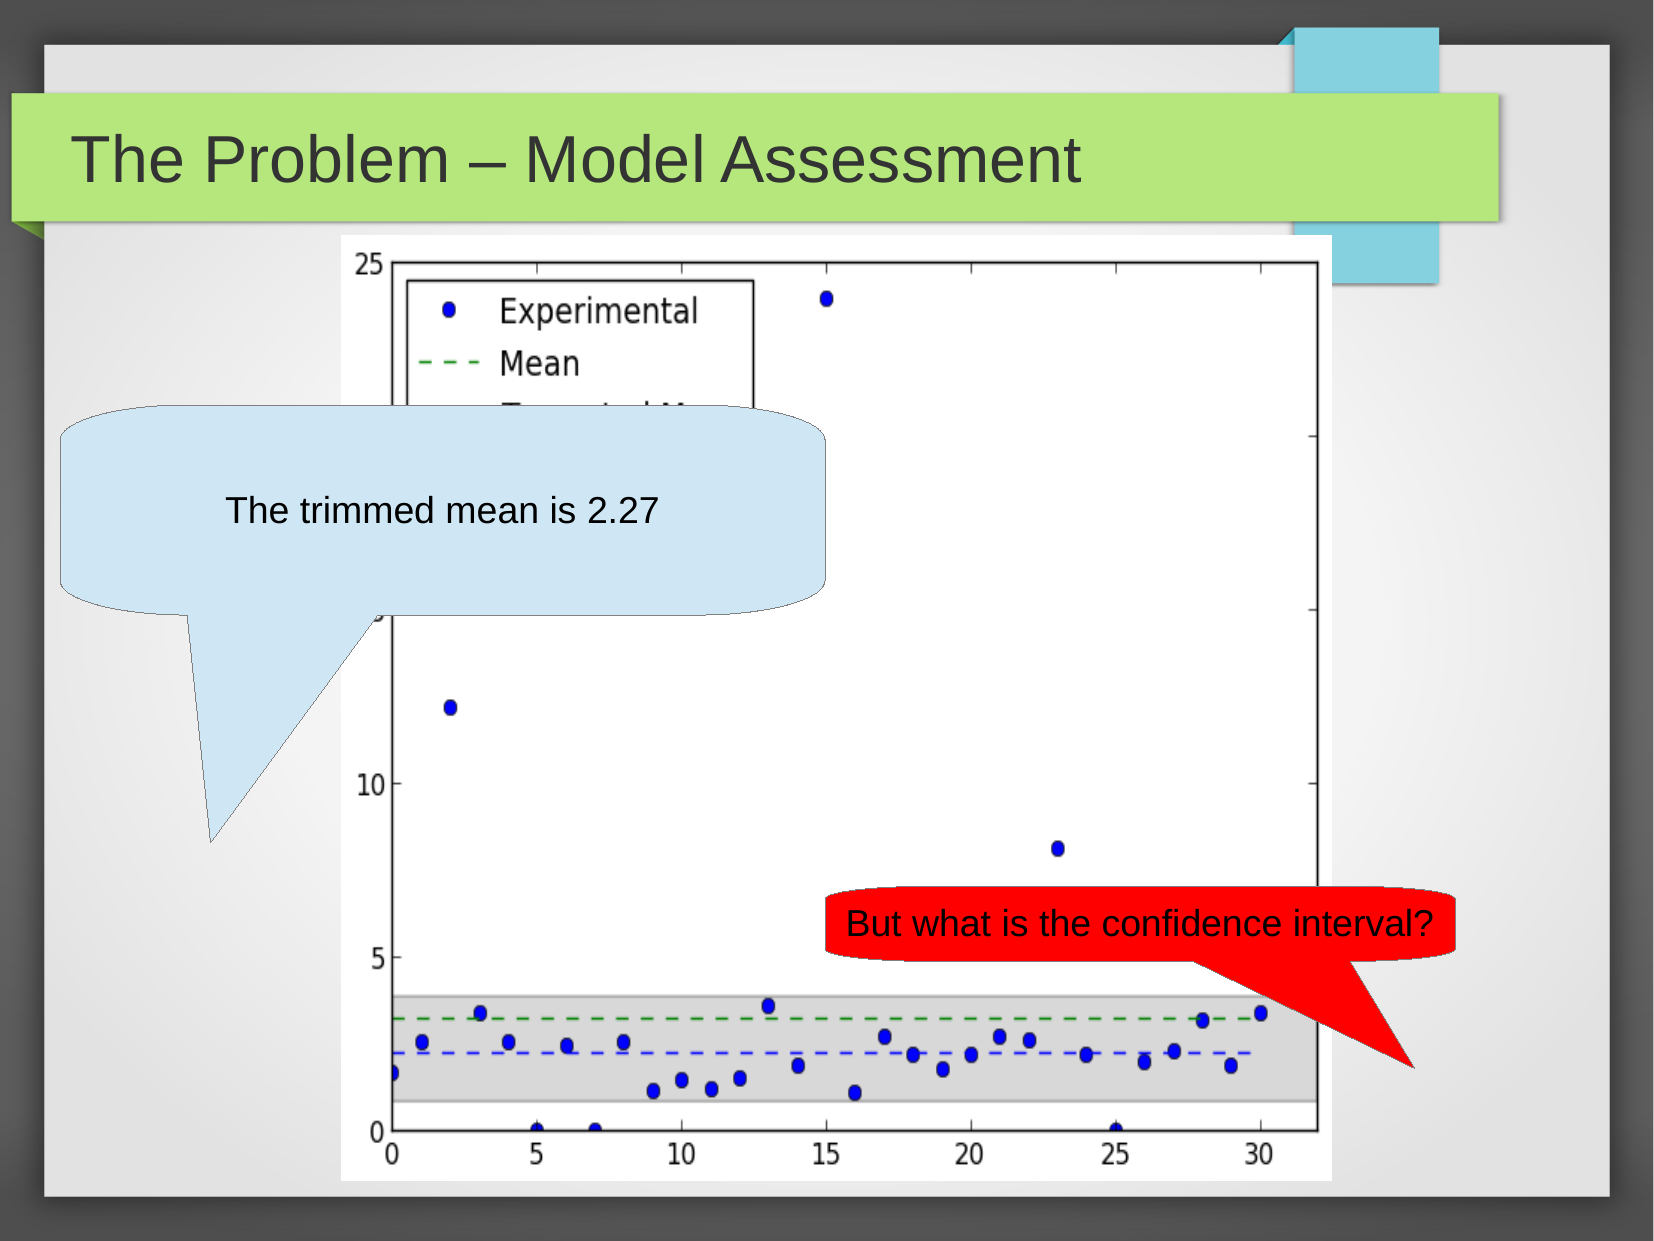

# The Problem – Model Assessment
The trimmed mean is 2.27
But what is the confidence interval?